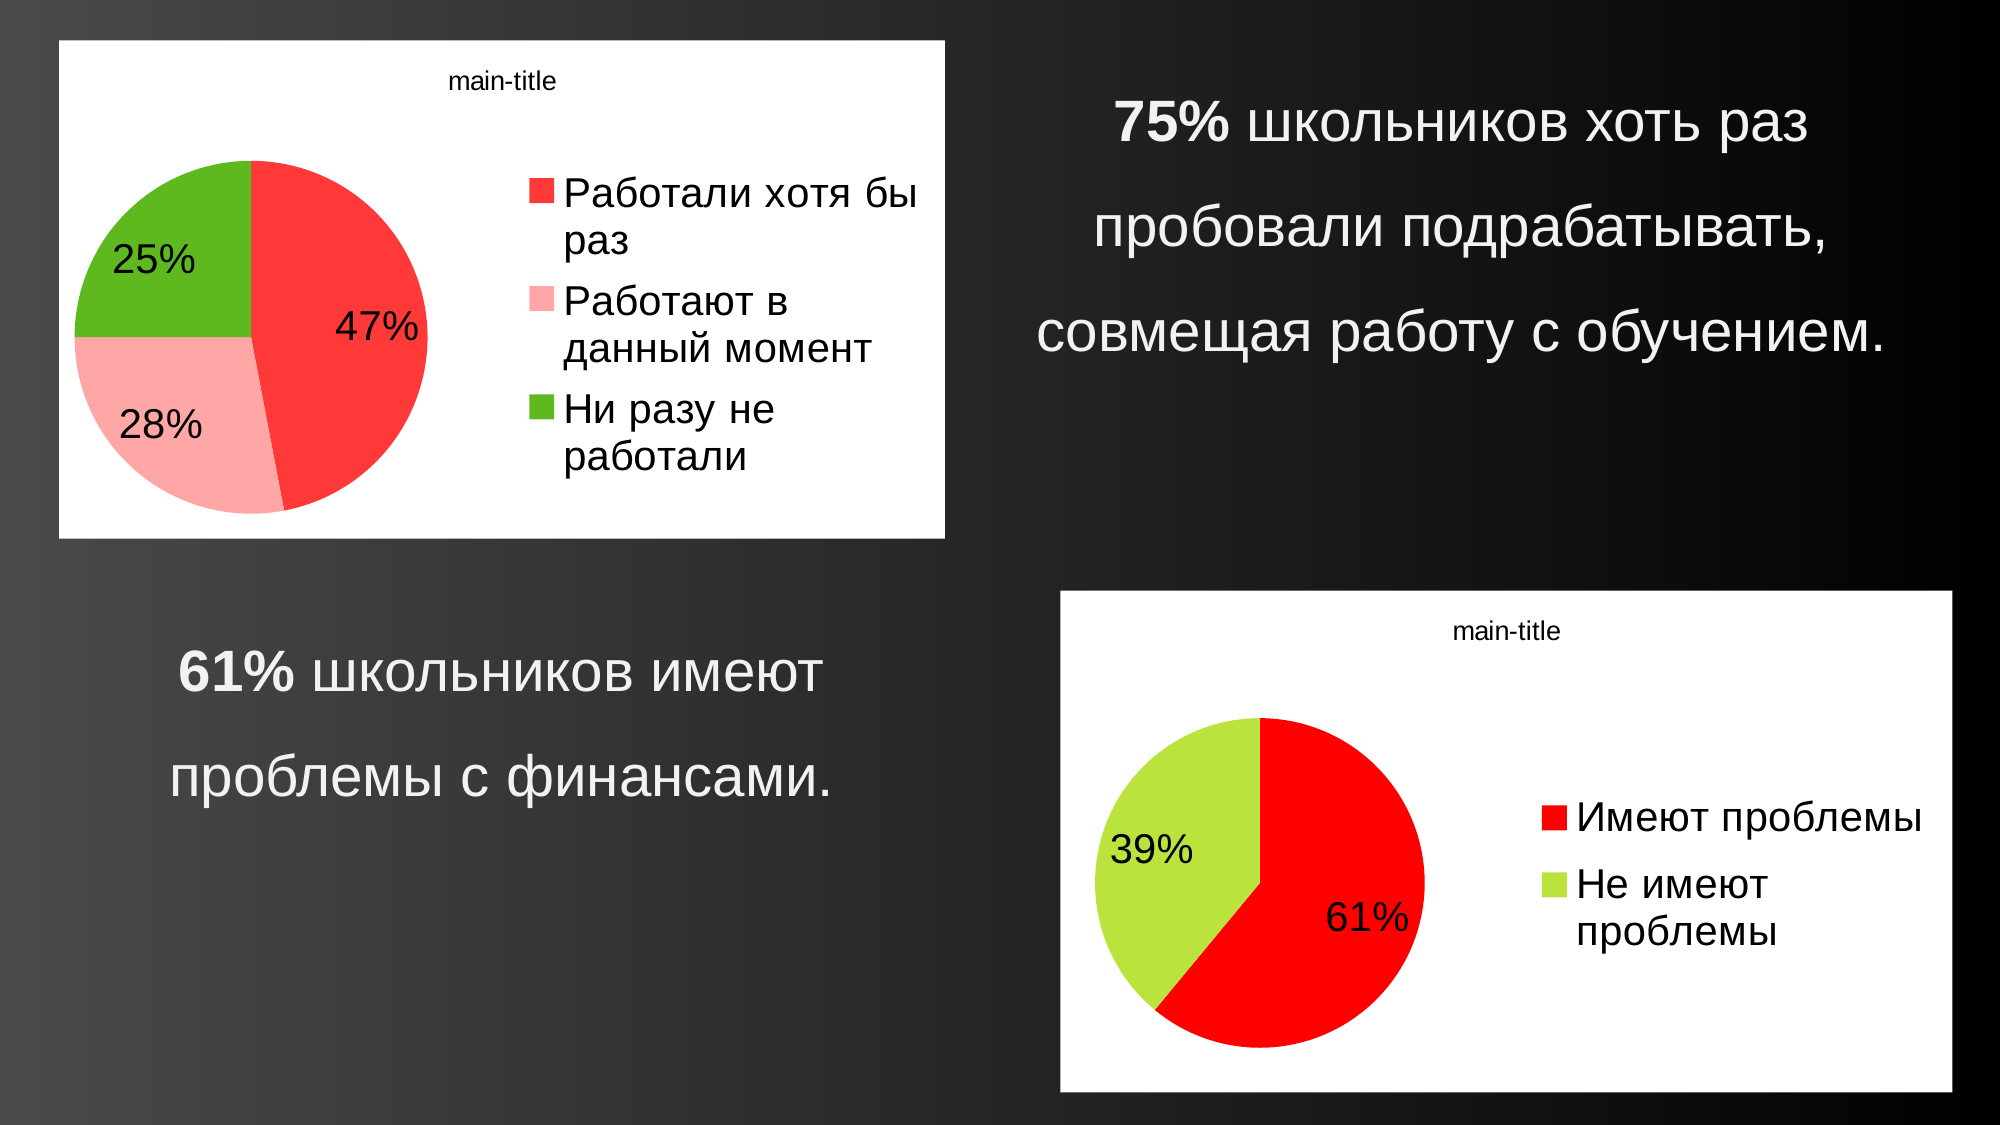

### Chart: main-title
| Category | Строка 8 |
|---|---|
| Работали хотя бы раз | 47.0 |
| Работают в данный момент | 28.0 |
| Ни разу не работали | 25.0 |
75% школьников хоть раз пробовали подрабатывать, совмещая работу с обучением.
61% школьников имеют проблемы с финансами.
### Chart: main-title
| Category | Строка 29 |
|---|---|
| Имеют проблемы | 61.0 |
| Не имеют проблемы | 39.0 |